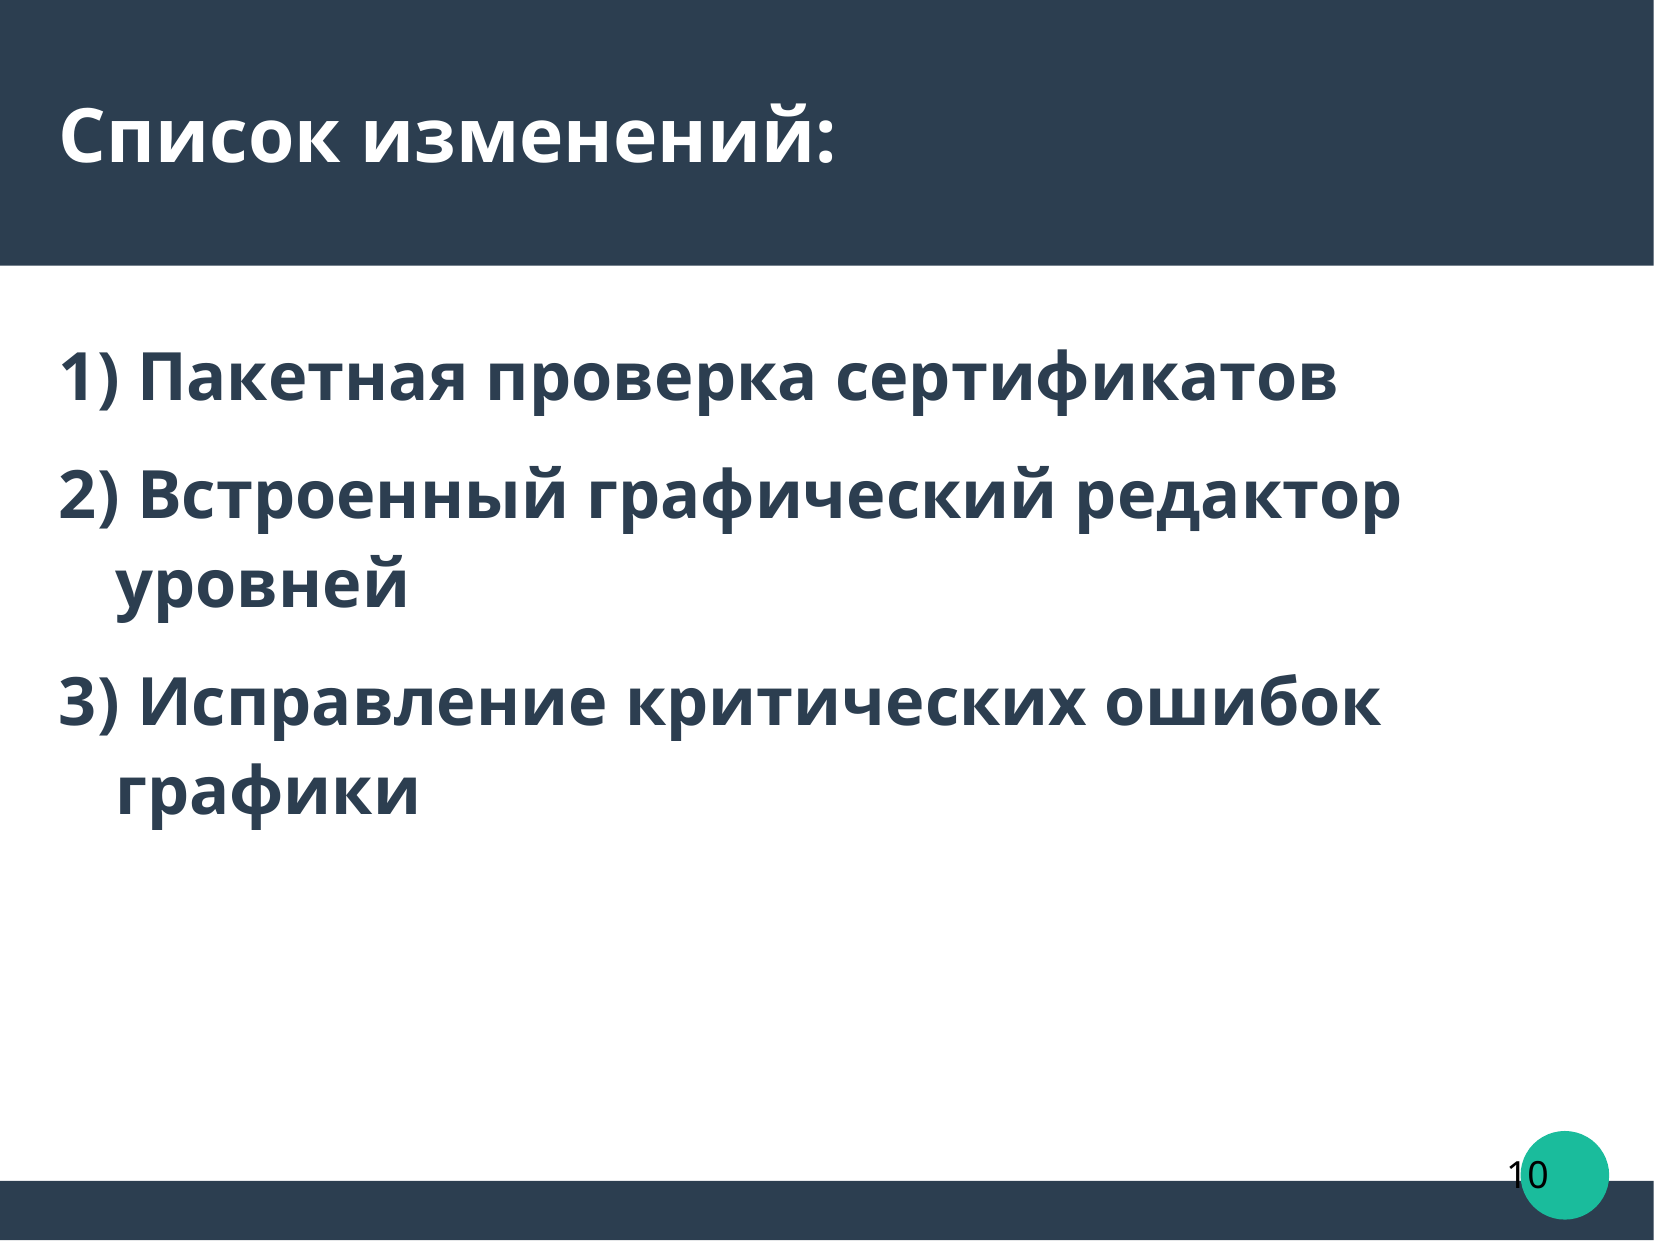

# Список изменений:
1) Пакетная проверка сертификатов
2) Встроенный графический редактор уровней
3) Исправление критических ошибок графики
10